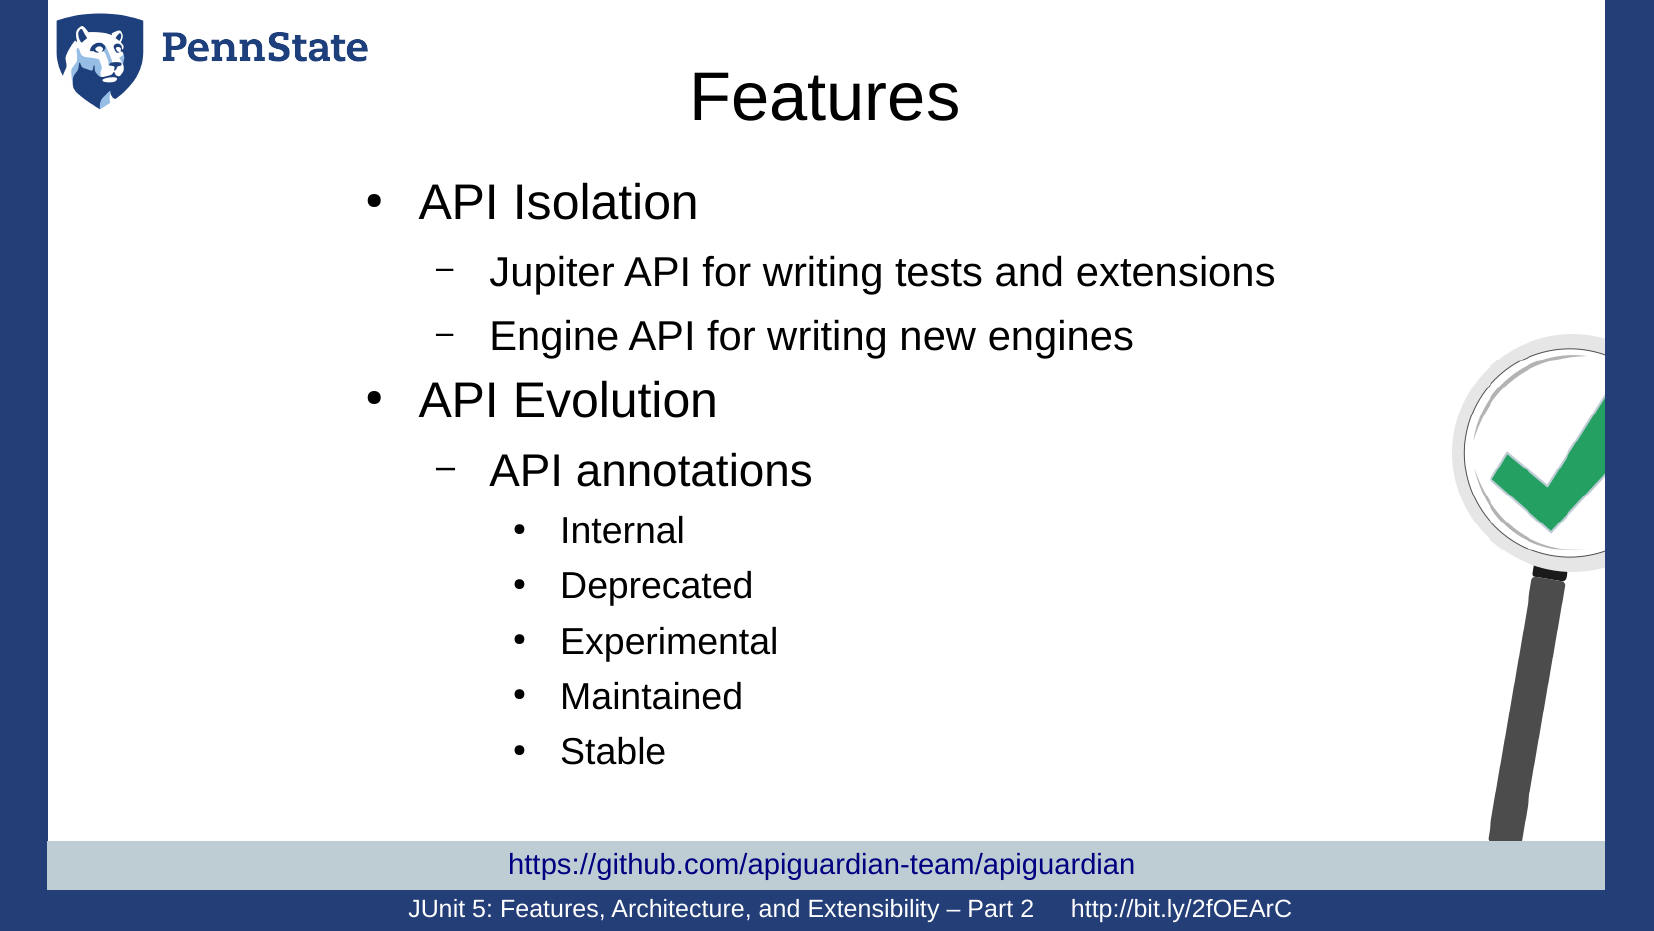

# Features
API Isolation
Jupiter API for writing tests and extensions
Engine API for writing new engines
API Evolution
API annotations
Internal
Deprecated
Experimental
Maintained
Stable
https://github.com/apiguardian-team/apiguardian